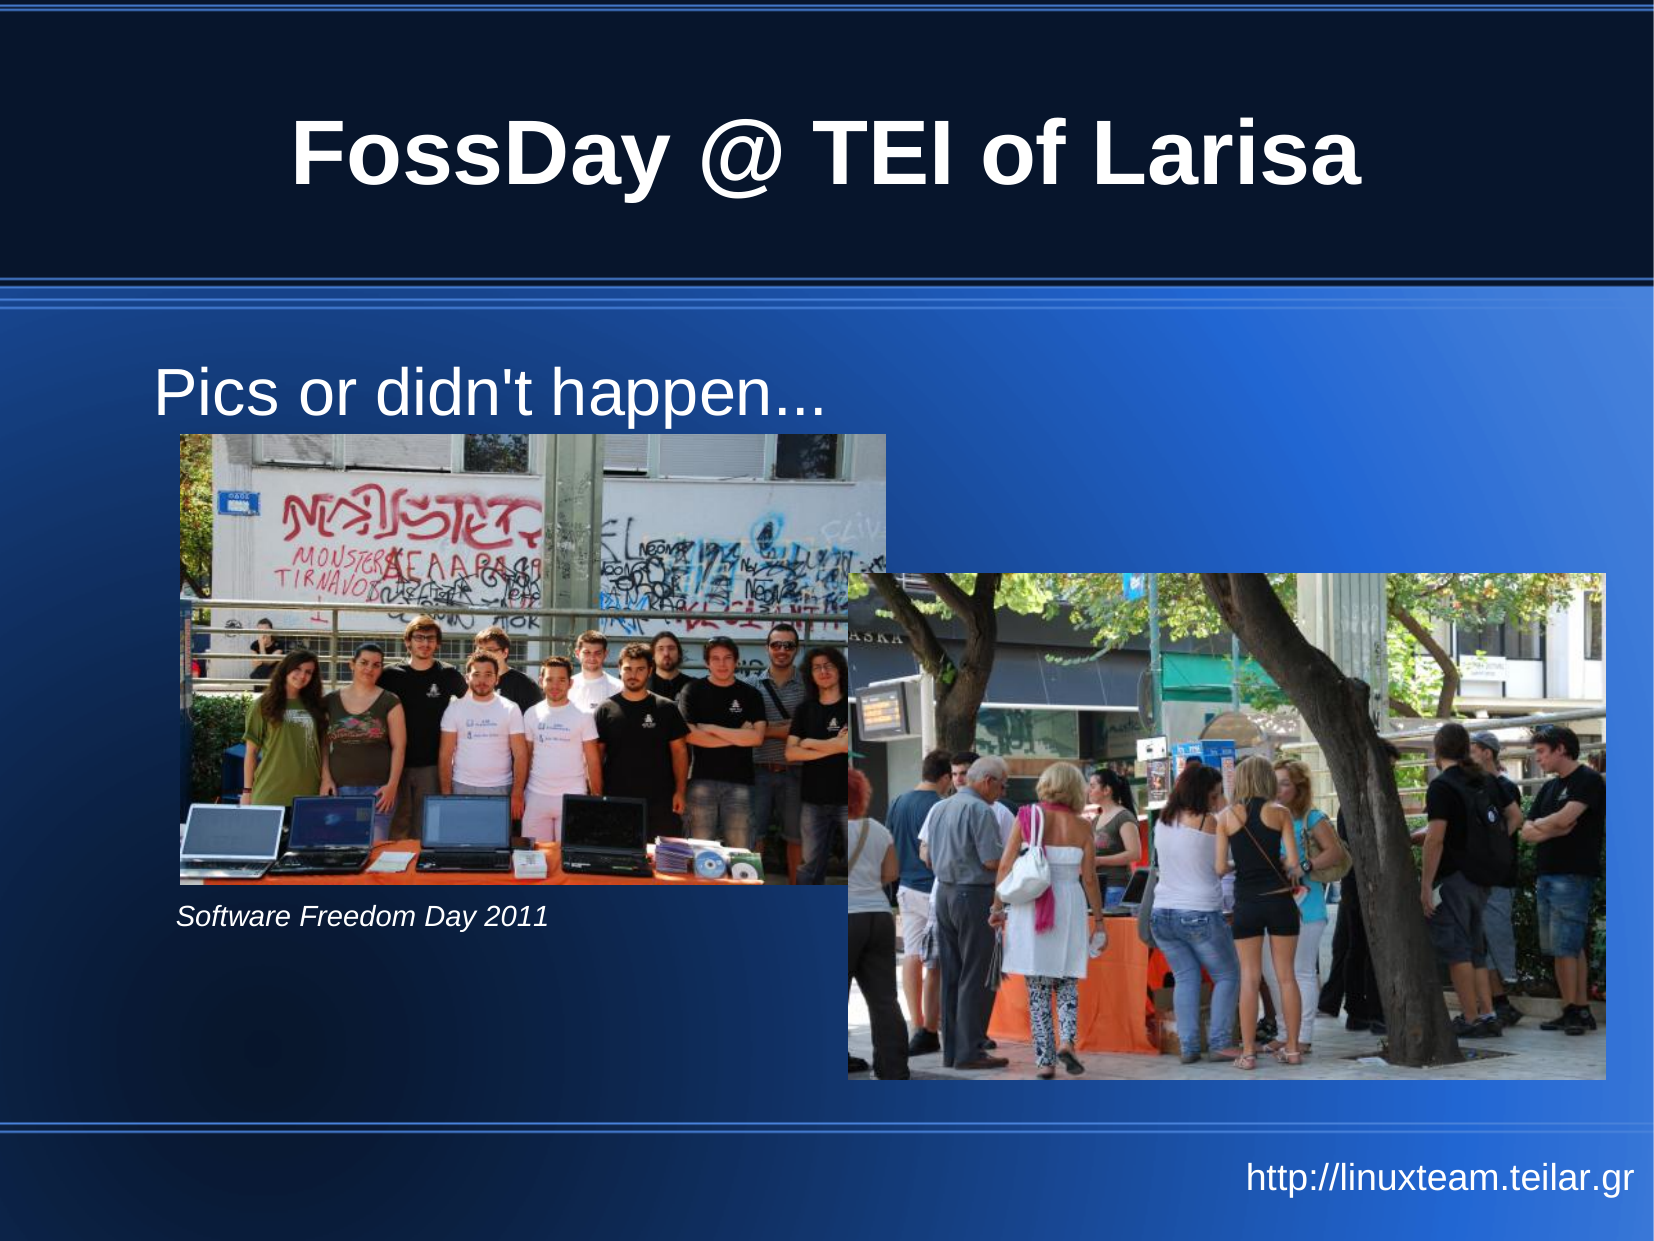

# FossDay @ TEI of Larisa
Pics or didn't happen...
Software Freedom Day 2011
http://linuxteam.teilar.gr